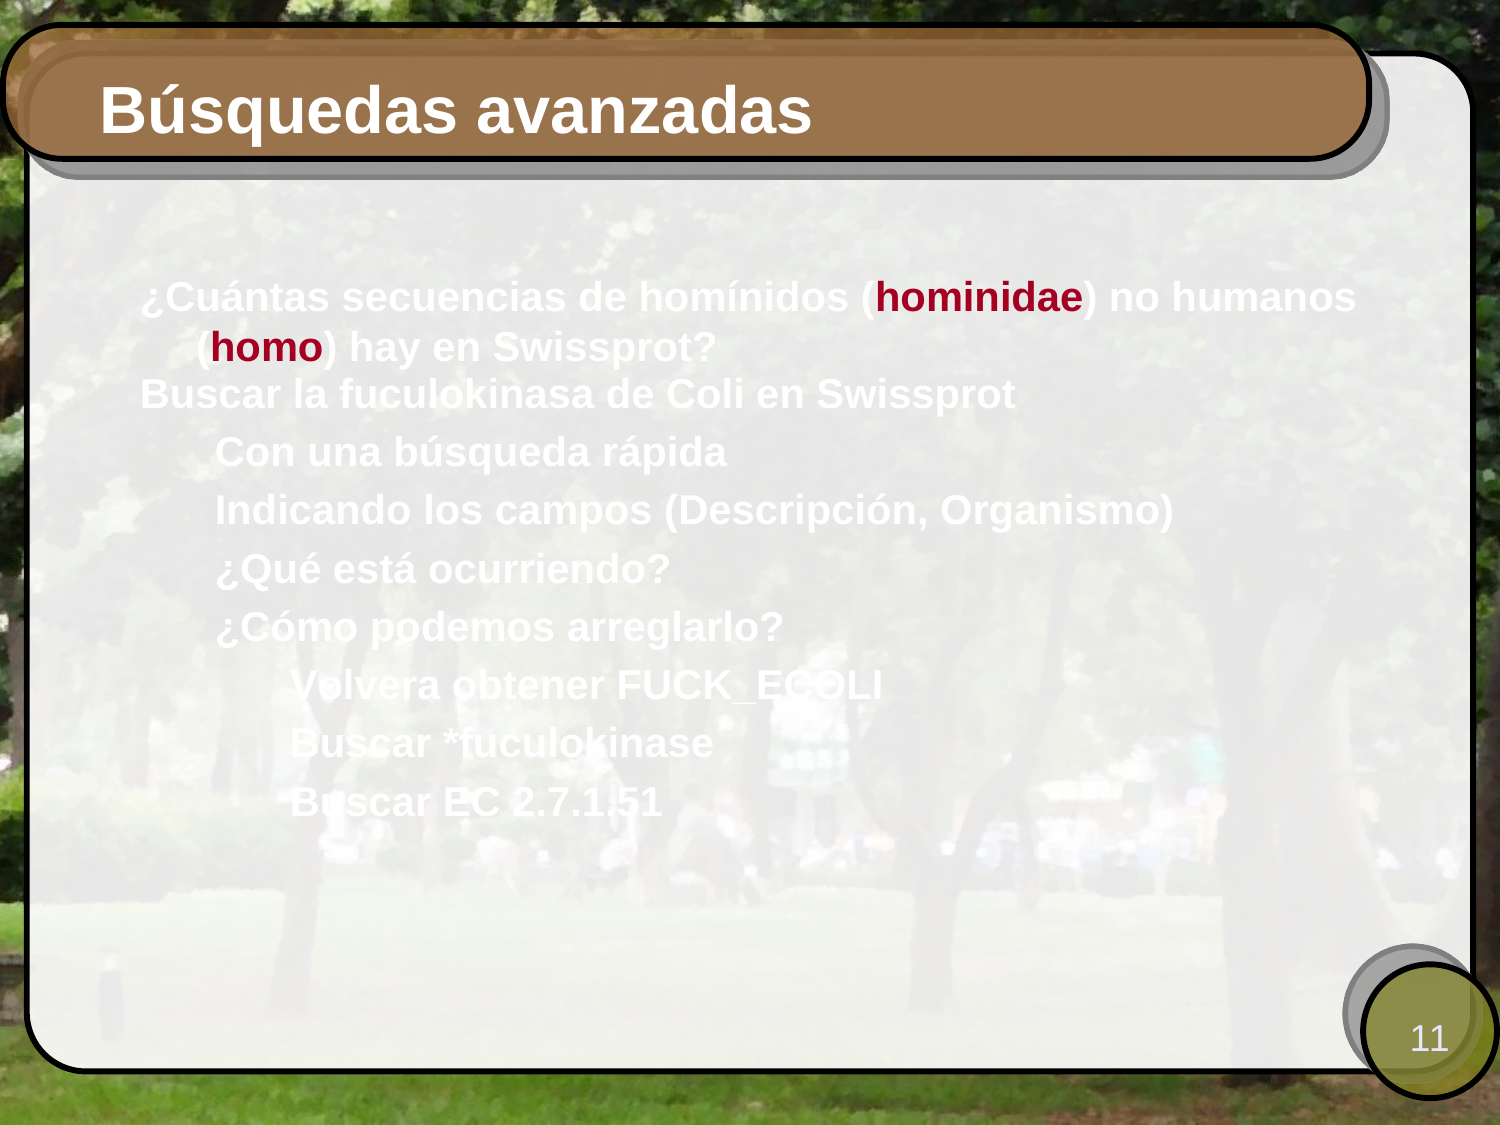

# Búsquedas avanzadas
¿Cuántas secuencias de homínidos (hominidae) no humanos (homo) hay en Swissprot?
Buscar la fuculokinasa de Coli en Swissprot
Con una búsqueda rápida
Indicando los campos (Descripción, Organismo)
¿Qué está ocurriendo?
¿Cómo podemos arreglarlo?
Volvera obtener FUCK_ECOLI
Buscar *fuculokinase
Buscar EC 2.7.1.51
11